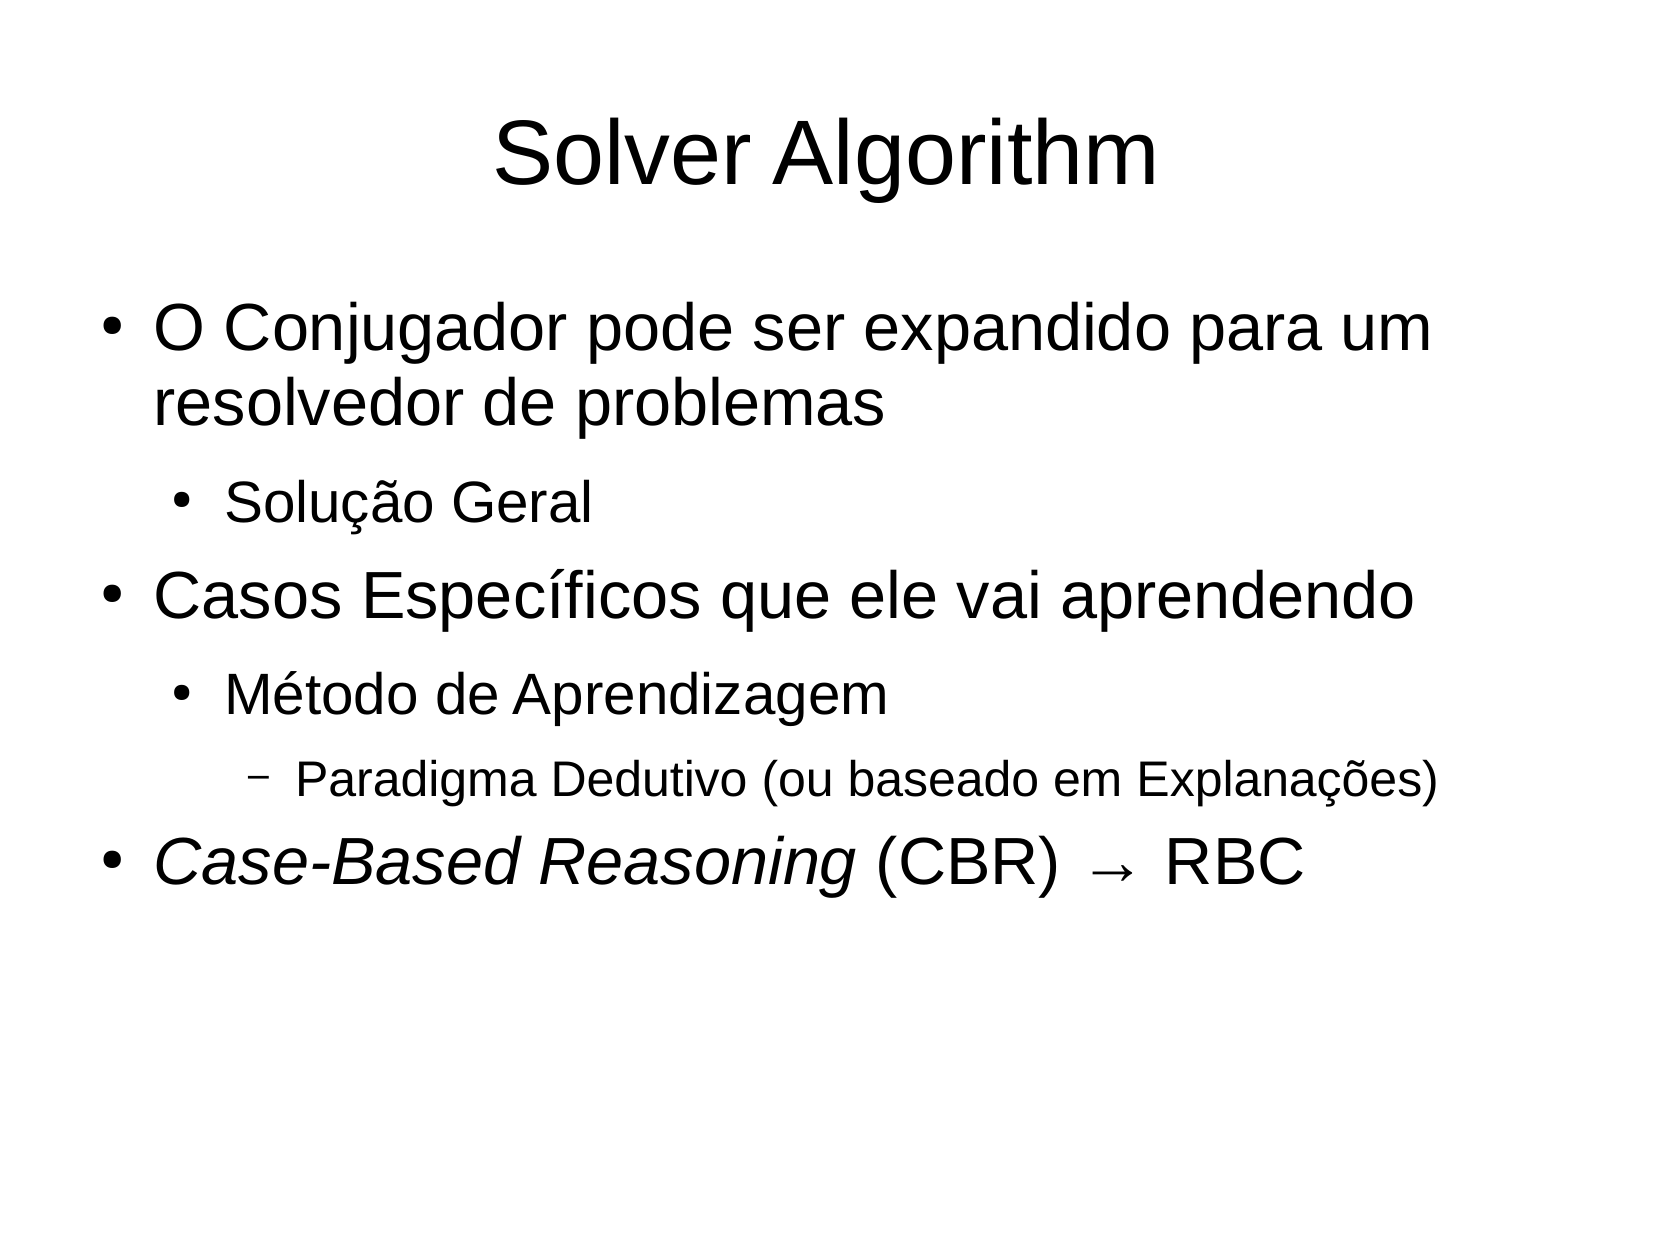

# Solver Algorithm
O Conjugador pode ser expandido para um resolvedor de problemas
Solução Geral
Casos Específicos que ele vai aprendendo
Método de Aprendizagem
Paradigma Dedutivo (ou baseado em Explanações)
Case-Based Reasoning (CBR) → RBC